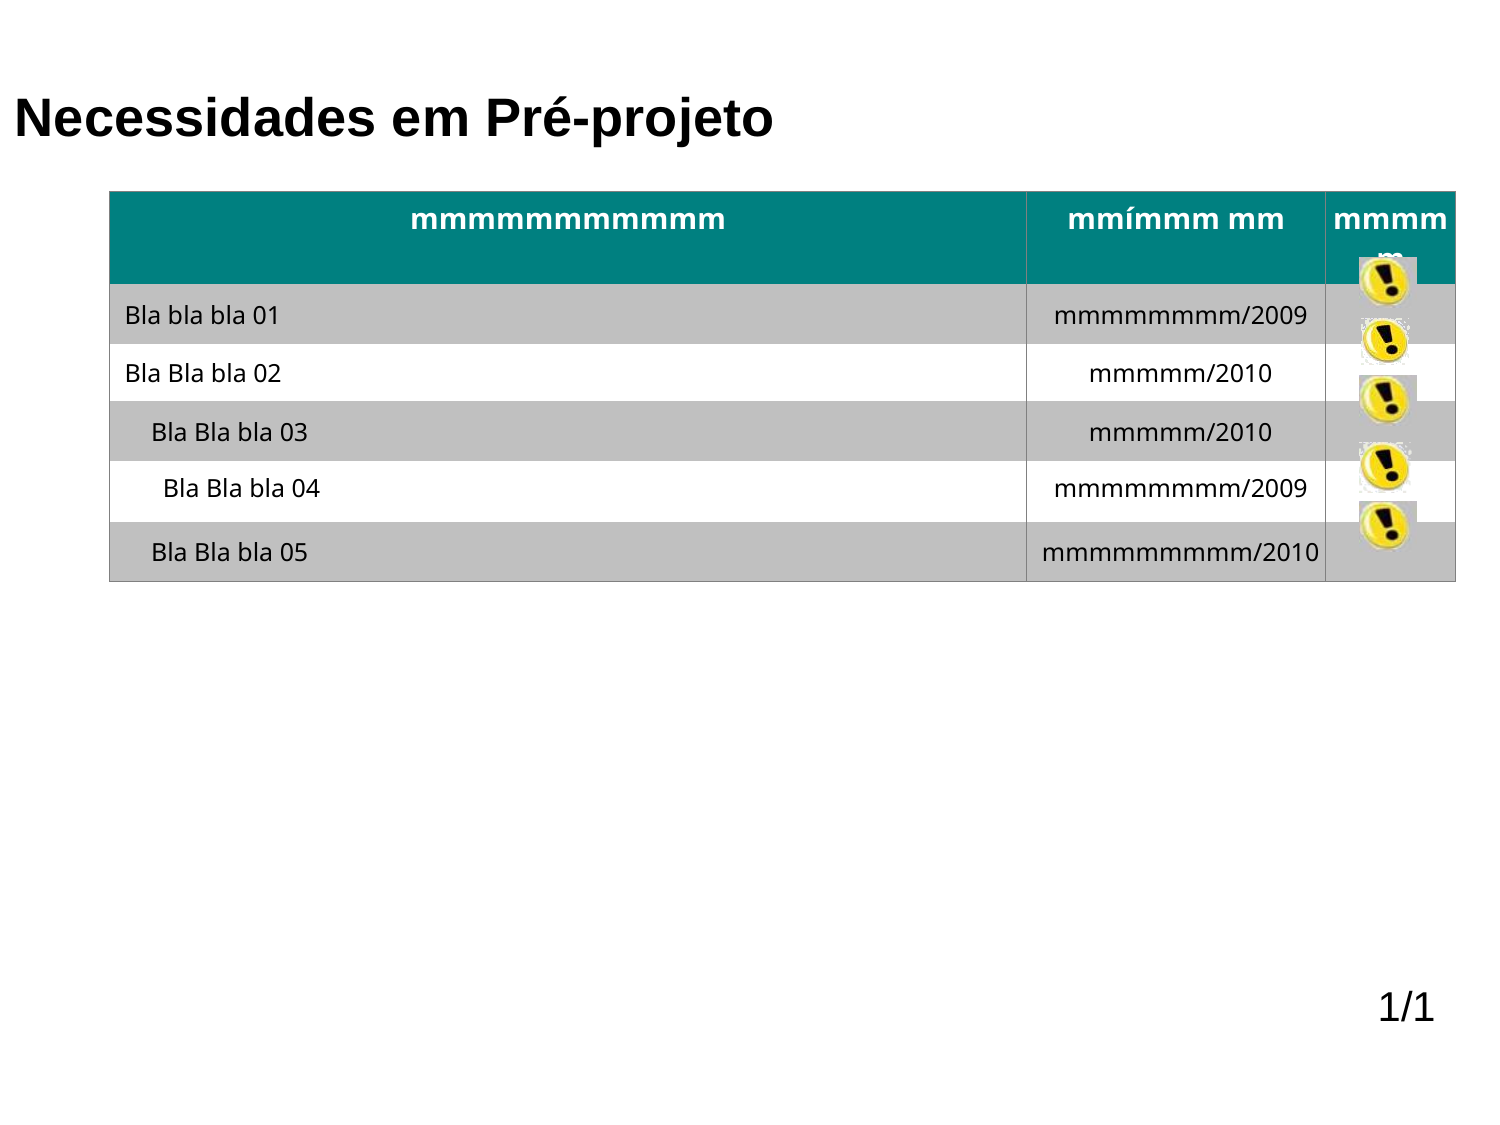

Necessidades em Pré-projeto
| mmmmmmmmmmm | mmímmm mm | mmmmm |
| --- | --- | --- |
| Bla bla bla 01 | mmmmmmmm/2009 | |
| Bla Bla bla 02 | mmmmm/2010 | |
| Bla Bla bla 03 | mmmmm/2010 | |
| Bla Bla bla 04 | mmmmmmmm/2009 | |
| Bla Bla bla 05 | mmmmmmmmm/2010 | |
1/1